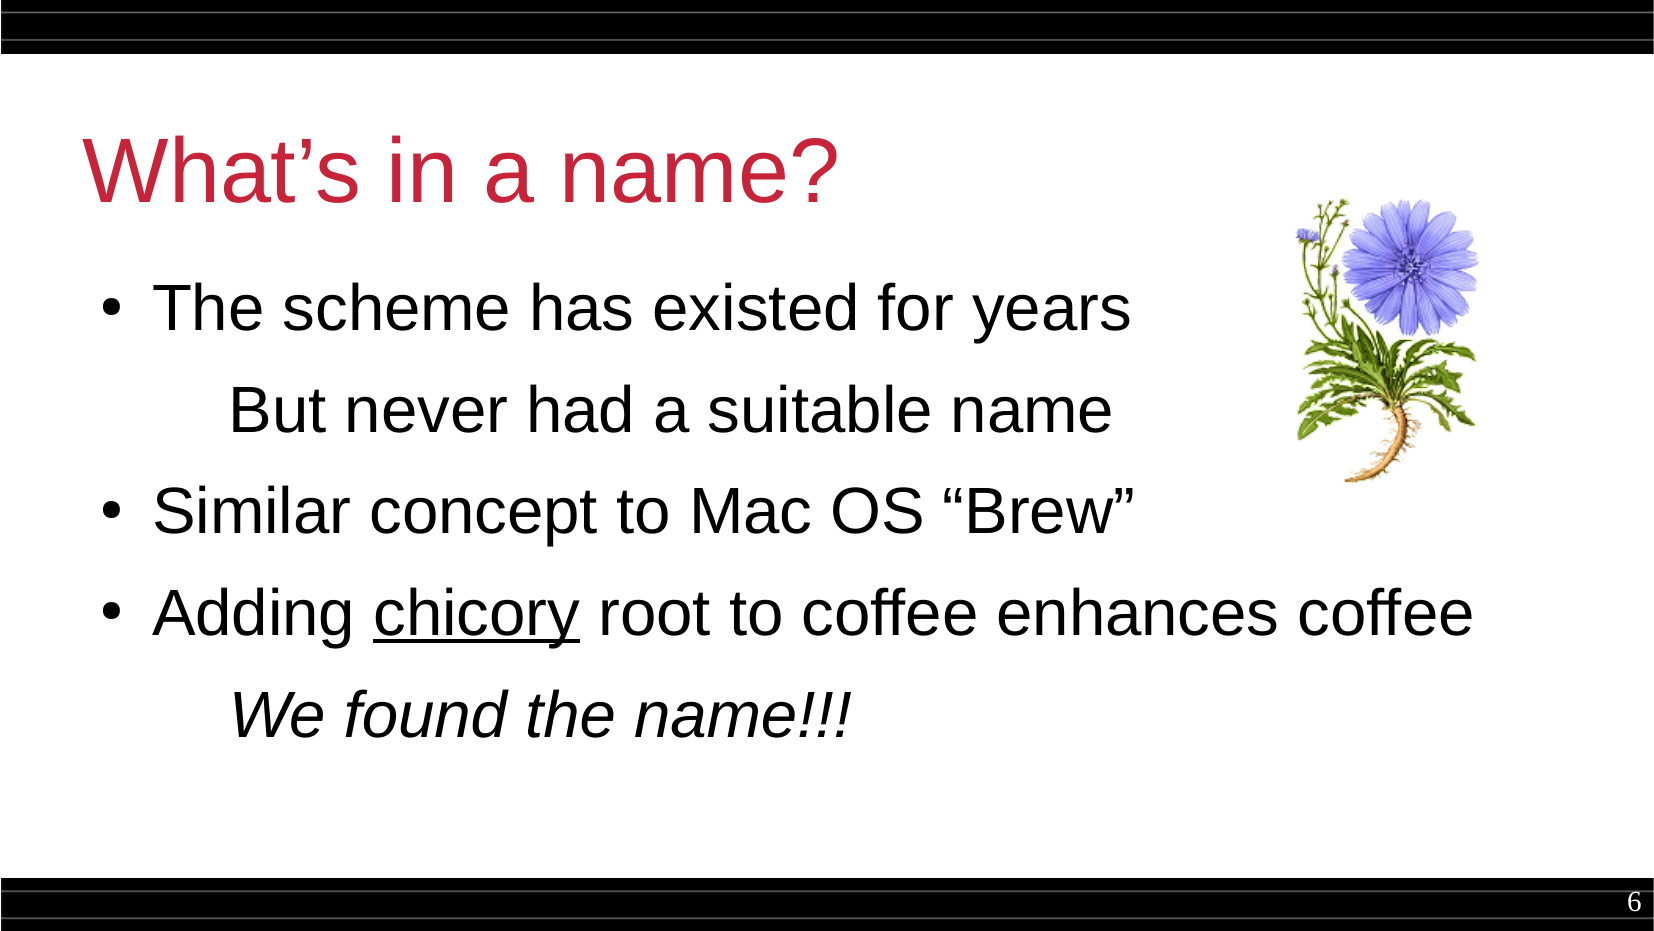

# What’s in a name?
The scheme has existed for years
 But never had a suitable name
Similar concept to Mac OS “Brew”
Adding chicory root to coffee enhances coffee
 We found the name!!!